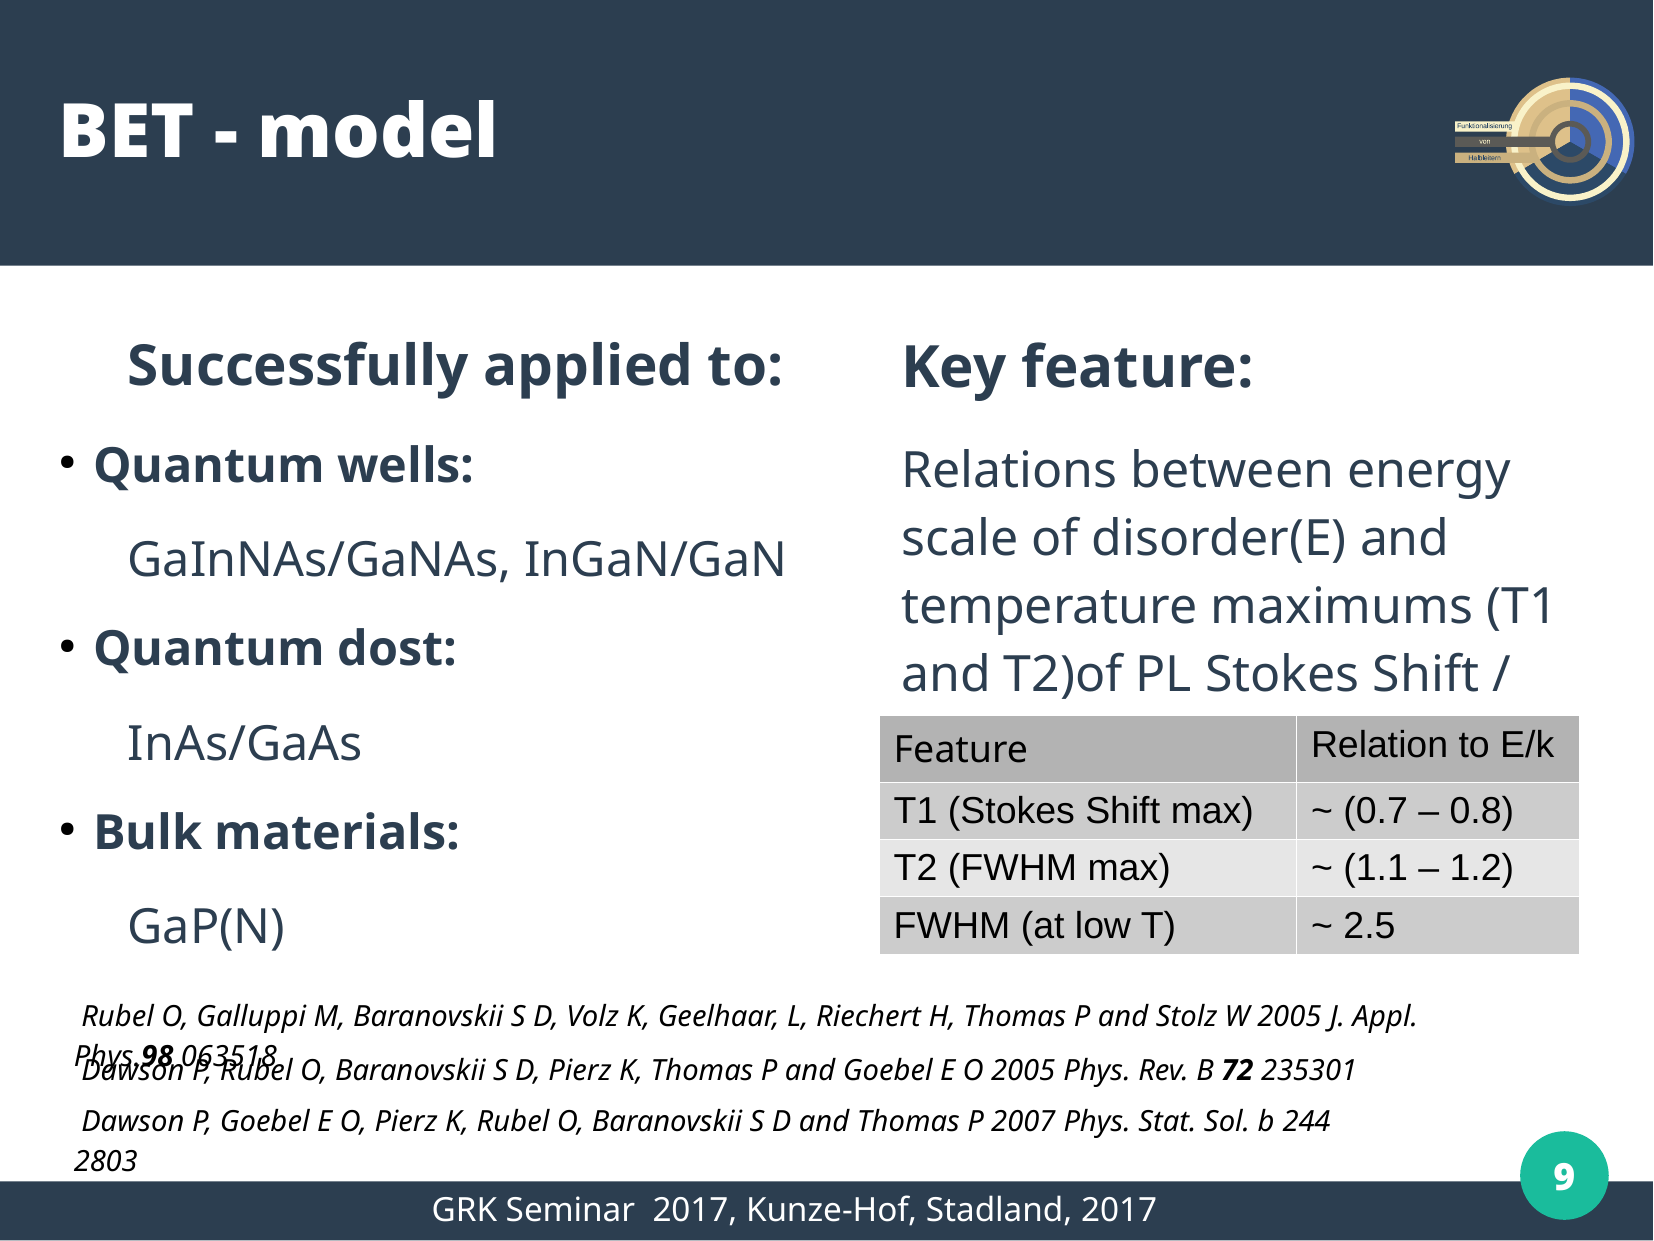

# BET - model
Successfully applied to:
Quantum wells:
GaInNAs/GaNAs, InGaN/GaN
Quantum dost:
InAs/GaAs
Bulk materials:
GaP(N)
Key feature:
Relations between energy scale of disorder(E) and temperature maximums (T1 and T2)of PL Stokes Shift / FWHM.
| Feature | Relation to E/k |
| --- | --- |
| T1 (Stokes Shift max) | ~ (0.7 – 0.8) |
| T2 (FWHM max) | ~ (1.1 – 1.2) |
| FWHM (at low T) | ~ 2.5 |
 Rubel O, Galluppi M, Baranovskii S D, Volz K, Geelhaar, L, Riechert H, Thomas P and Stolz W 2005 J. Appl. Phys.98 063518
 Dawson P, Rubel O, Baranovskii S D, Pierz K, Thomas P and Goebel E O 2005 Phys. Rev. B 72 235301
 Dawson P, Goebel E O, Pierz K, Rubel O, Baranovskii S D and Thomas P 2007 Phys. Stat. Sol. b 244 2803
9
GRK Seminar 2017, Kunze-Hof, Stadland, 2017